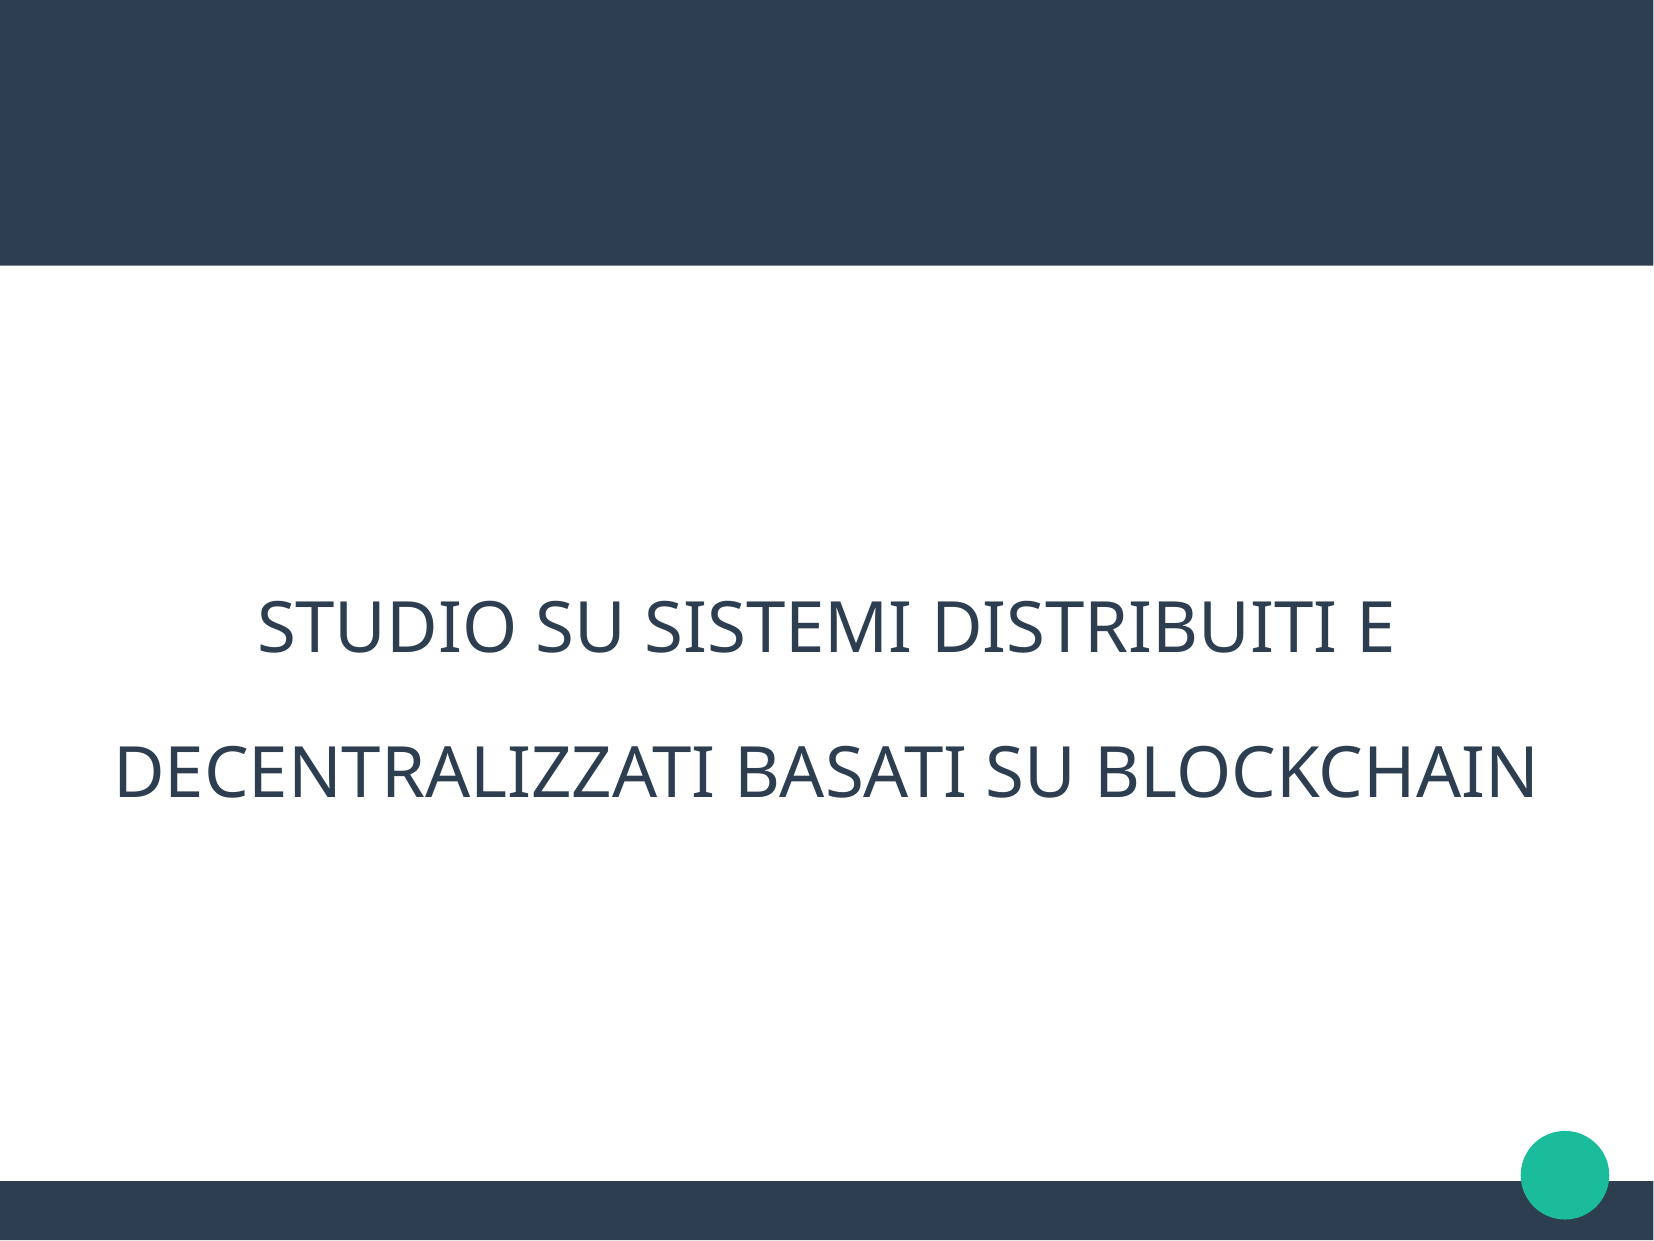

# STUDIO SU SISTEMI DISTRIBUITI E
DECENTRALIZZATI BASATI SU BLOCKCHAIN